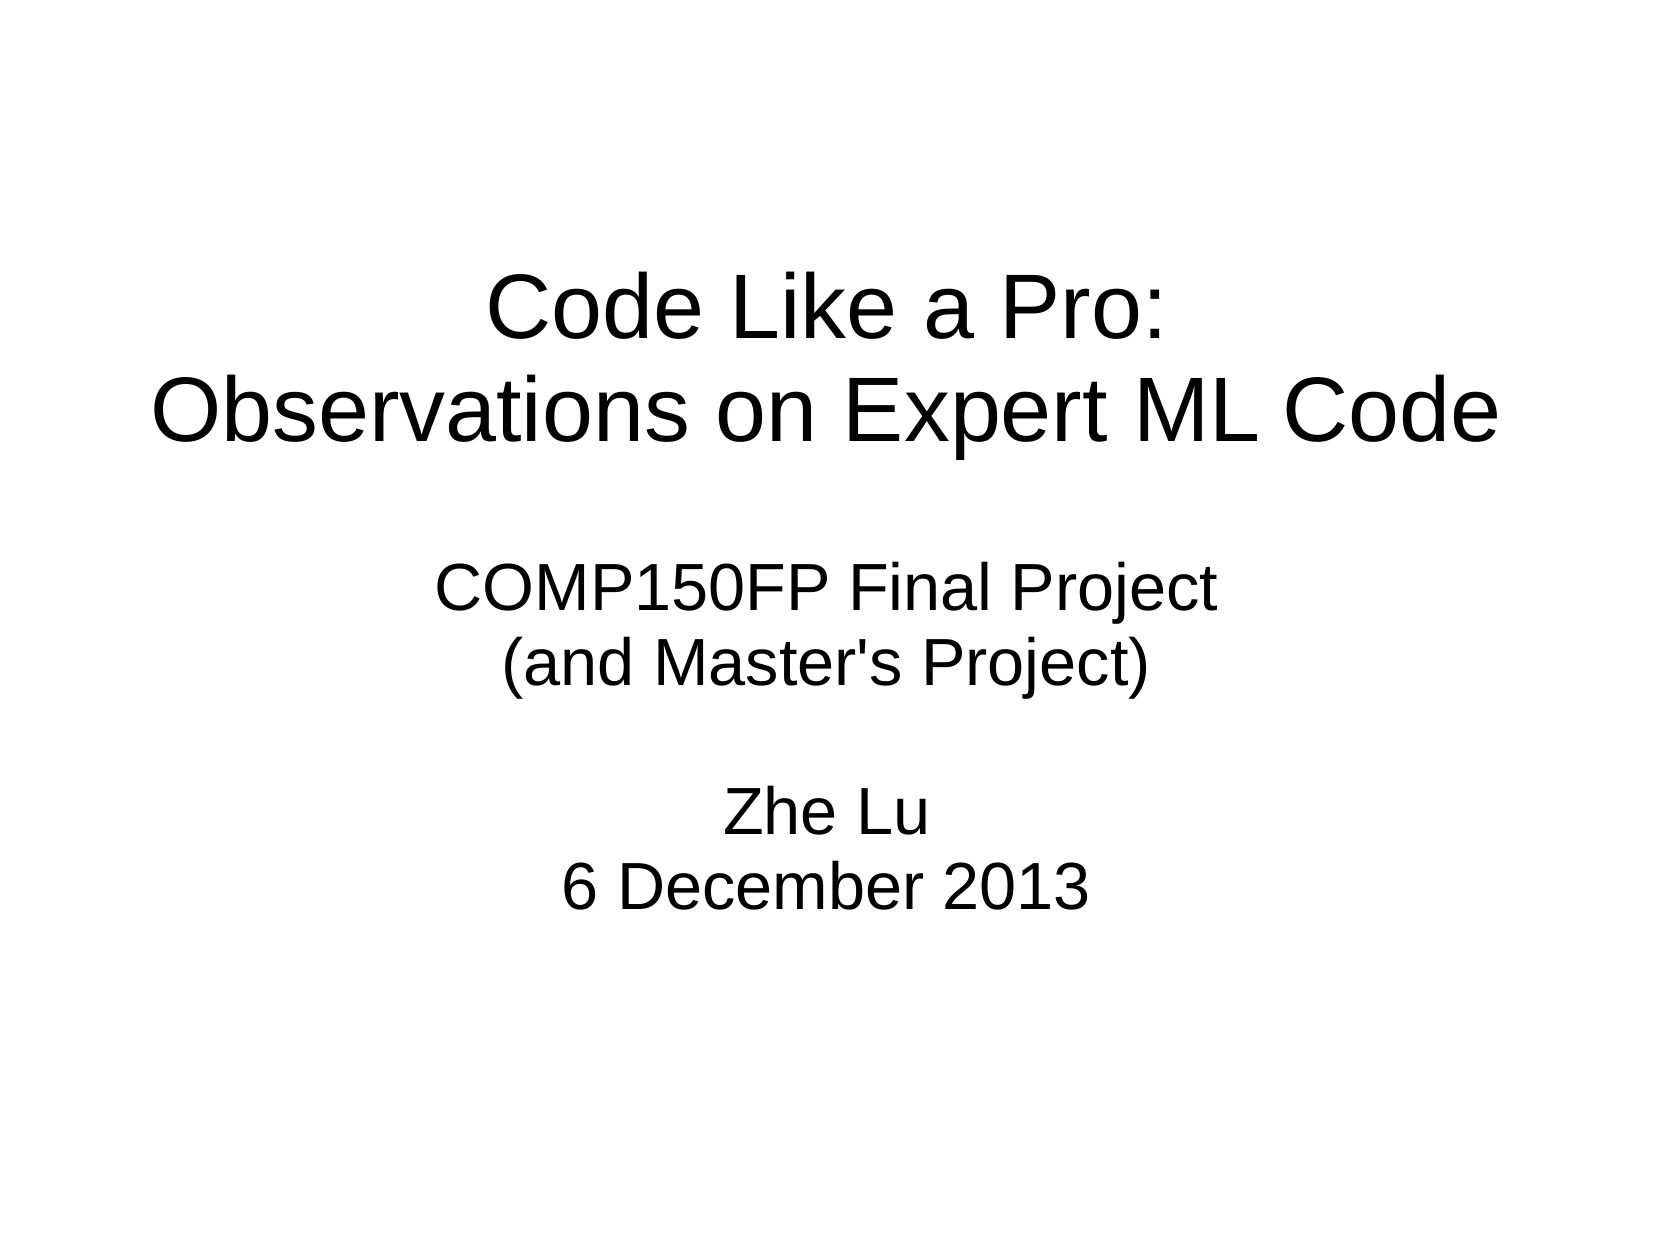

# Code Like a Pro: Observations on Expert ML Code
COMP150FP Final Project
(and Master's Project)
Zhe Lu
6 December 2013